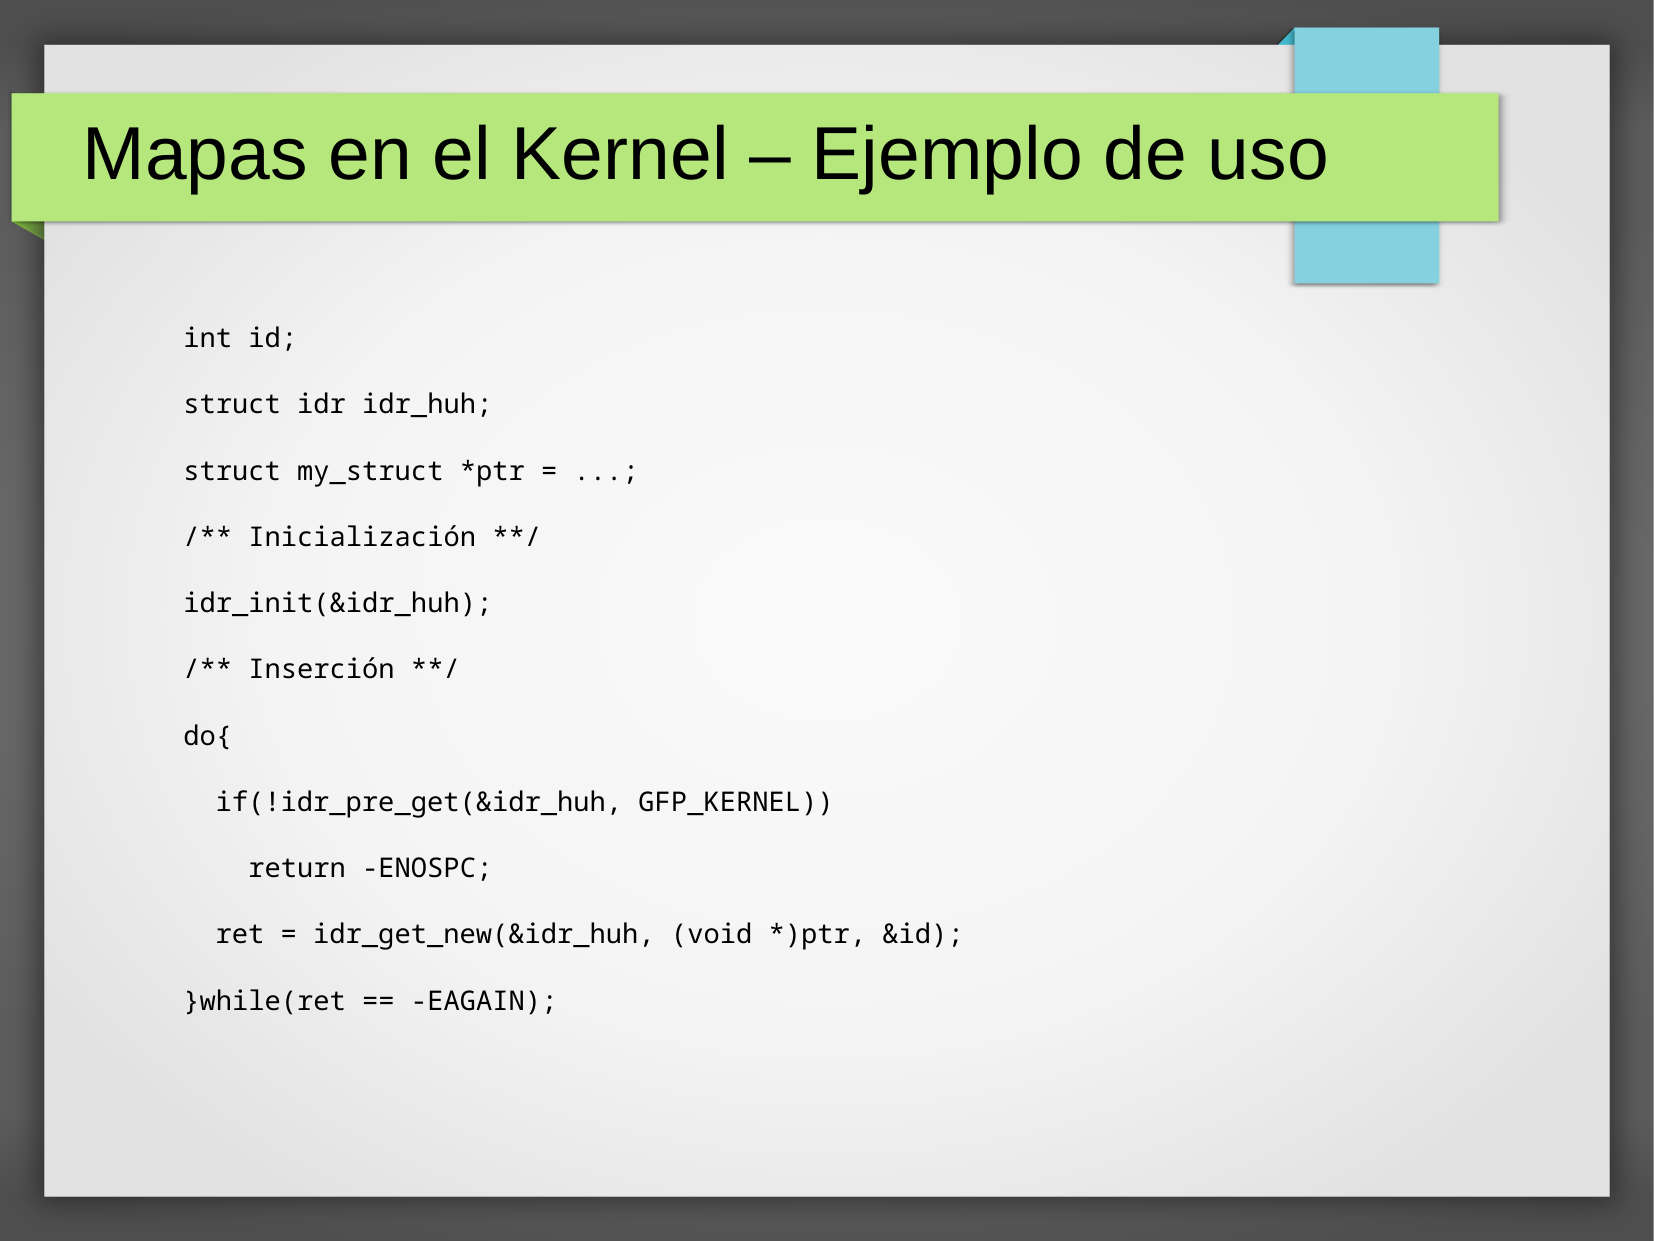

# Mapas en el Kernel – Ejemplo de uso
int id;
struct idr idr_huh;
struct my_struct *ptr = ...;
/** Inicialización **/
idr_init(&idr_huh);
/** Inserción **/
do{
 if(!idr_pre_get(&idr_huh, GFP_KERNEL))
 return -ENOSPC;
 ret = idr_get_new(&idr_huh, (void *)ptr, &id);
}while(ret == -EAGAIN);